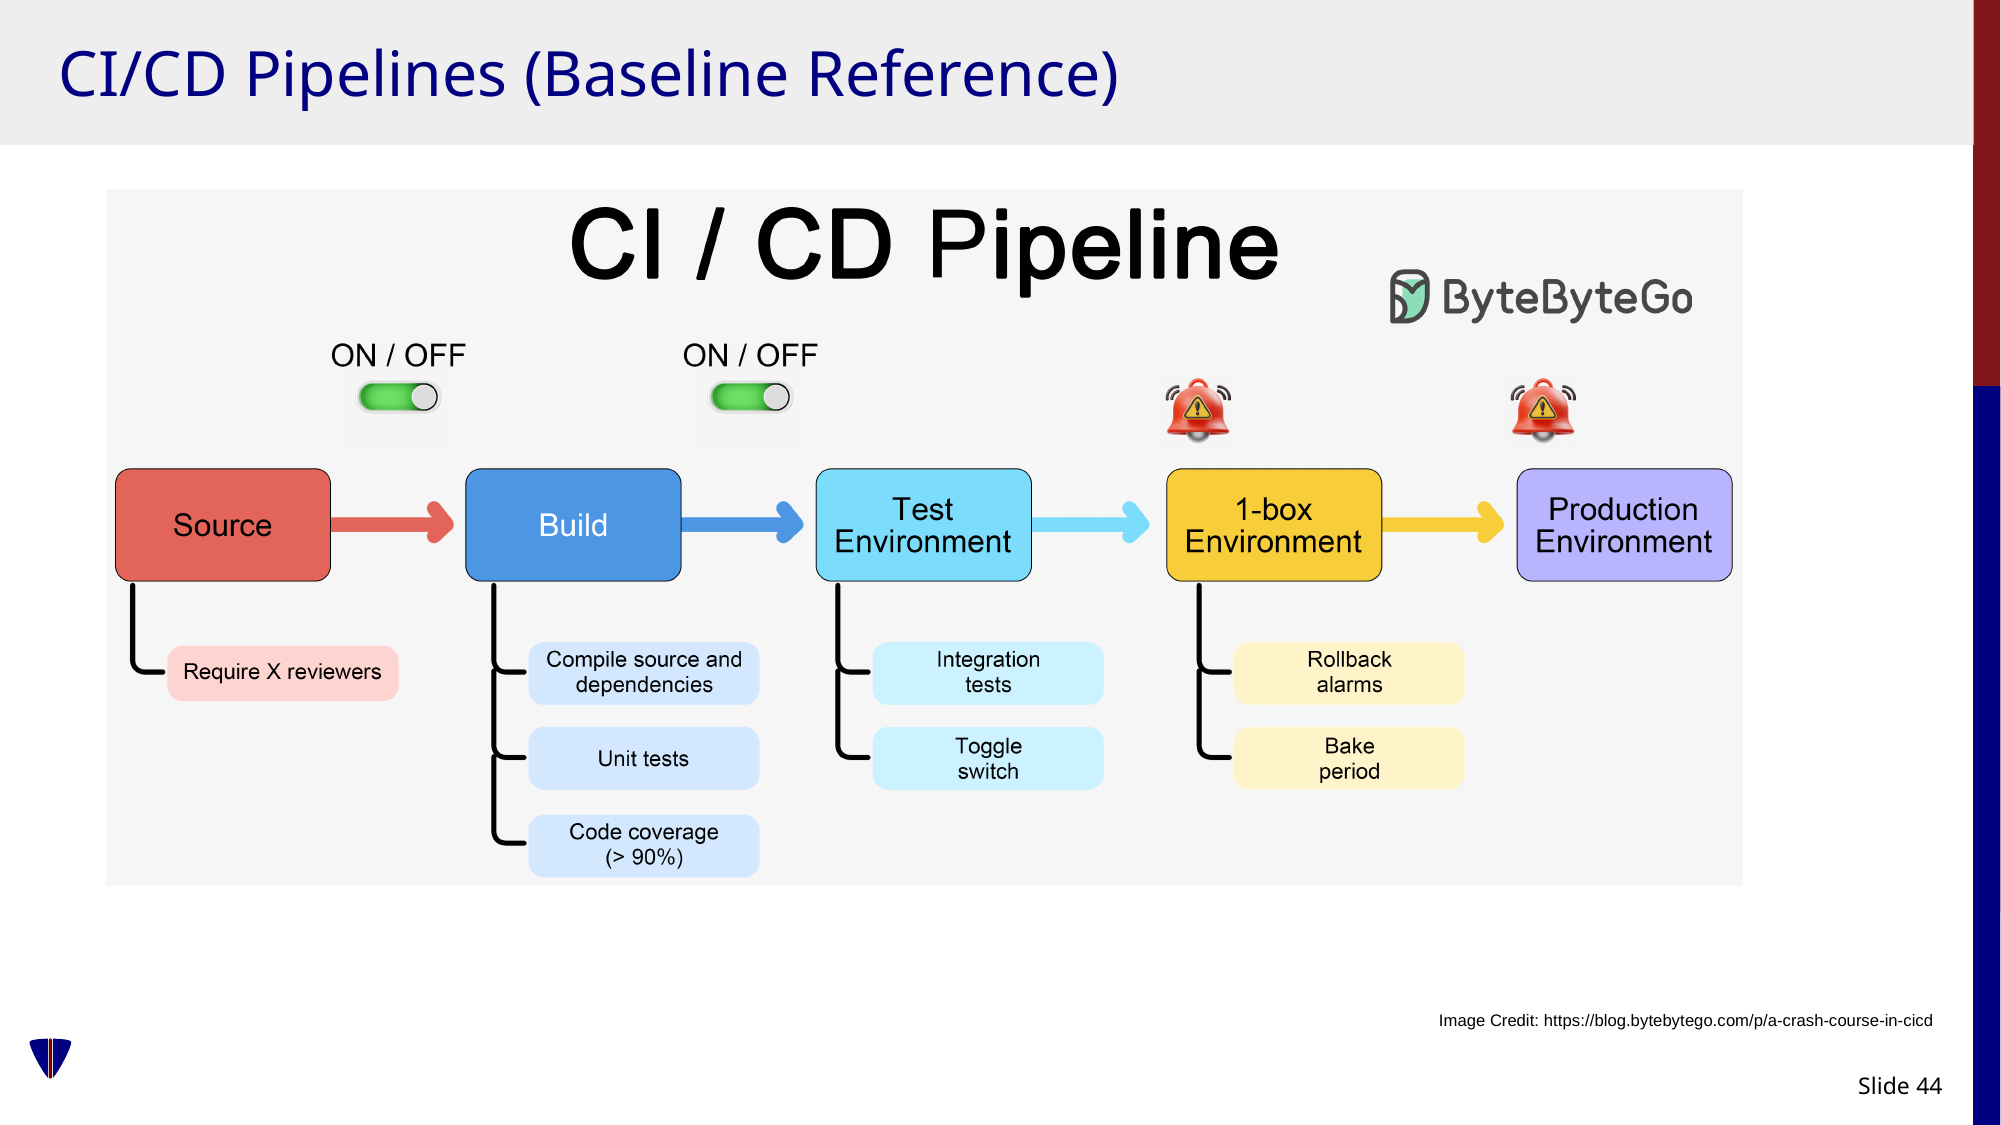

# CI/CD Pipelines (Baseline Reference)
Image Credit: https://blog.bytebytego.com/p/a-crash-course-in-cicd